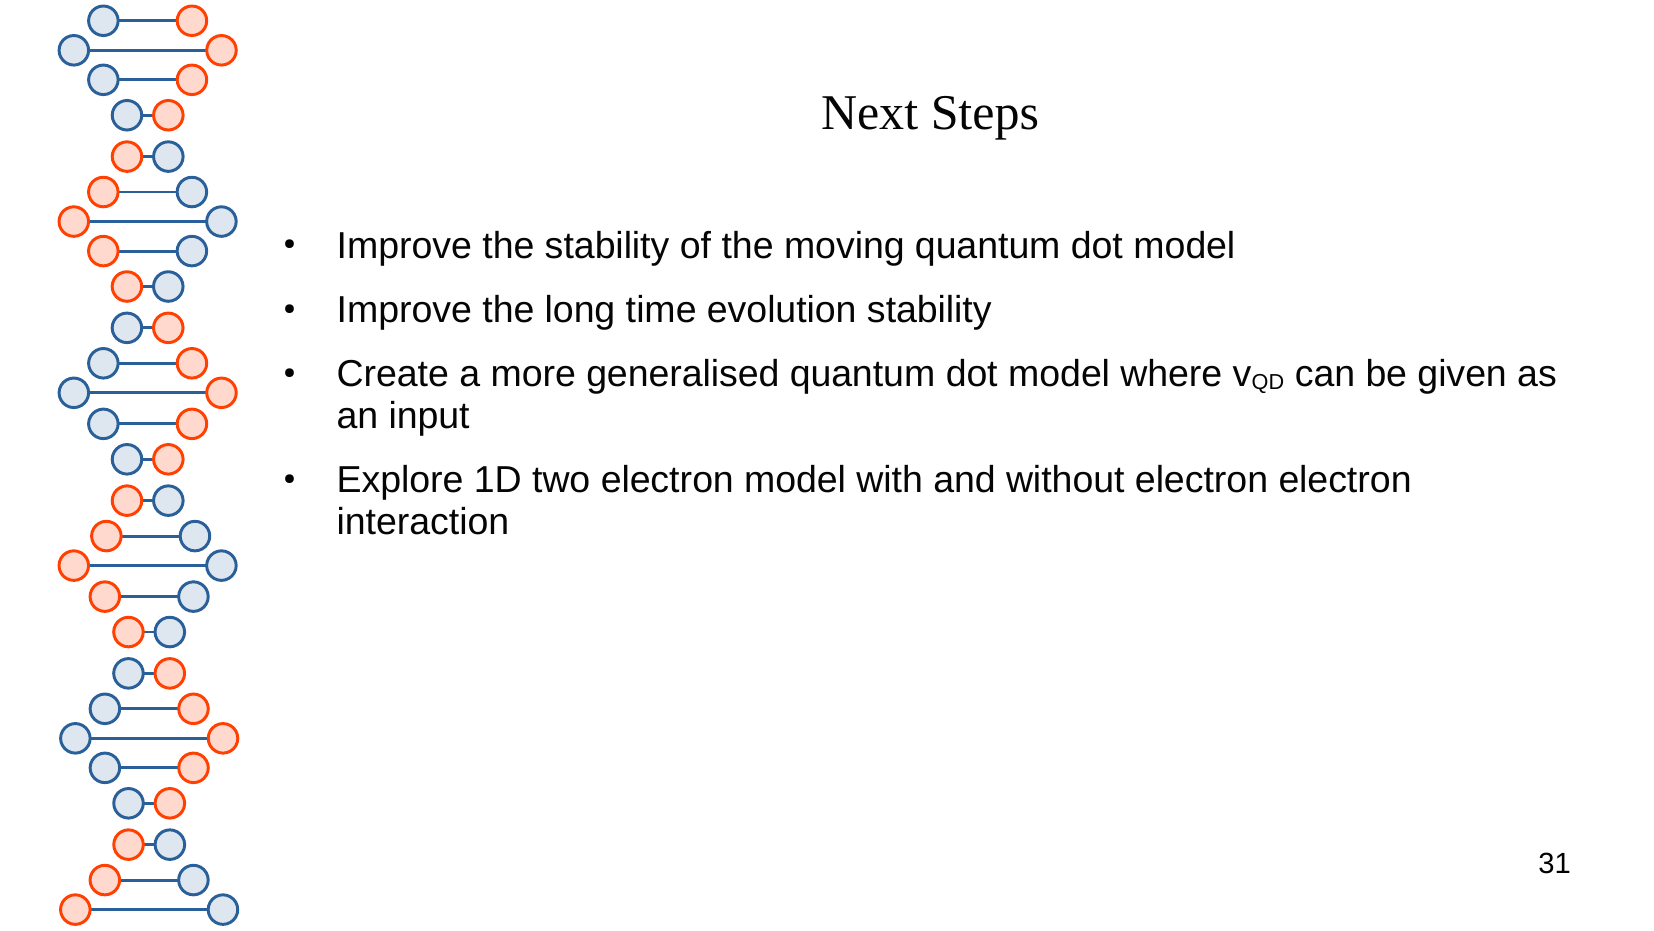

# Next Steps
Improve the stability of the moving quantum dot model
Improve the long time evolution stability
Create a more generalised quantum dot model where vQD can be given as an input
Explore 1D two electron model with and without electron electron interaction
31